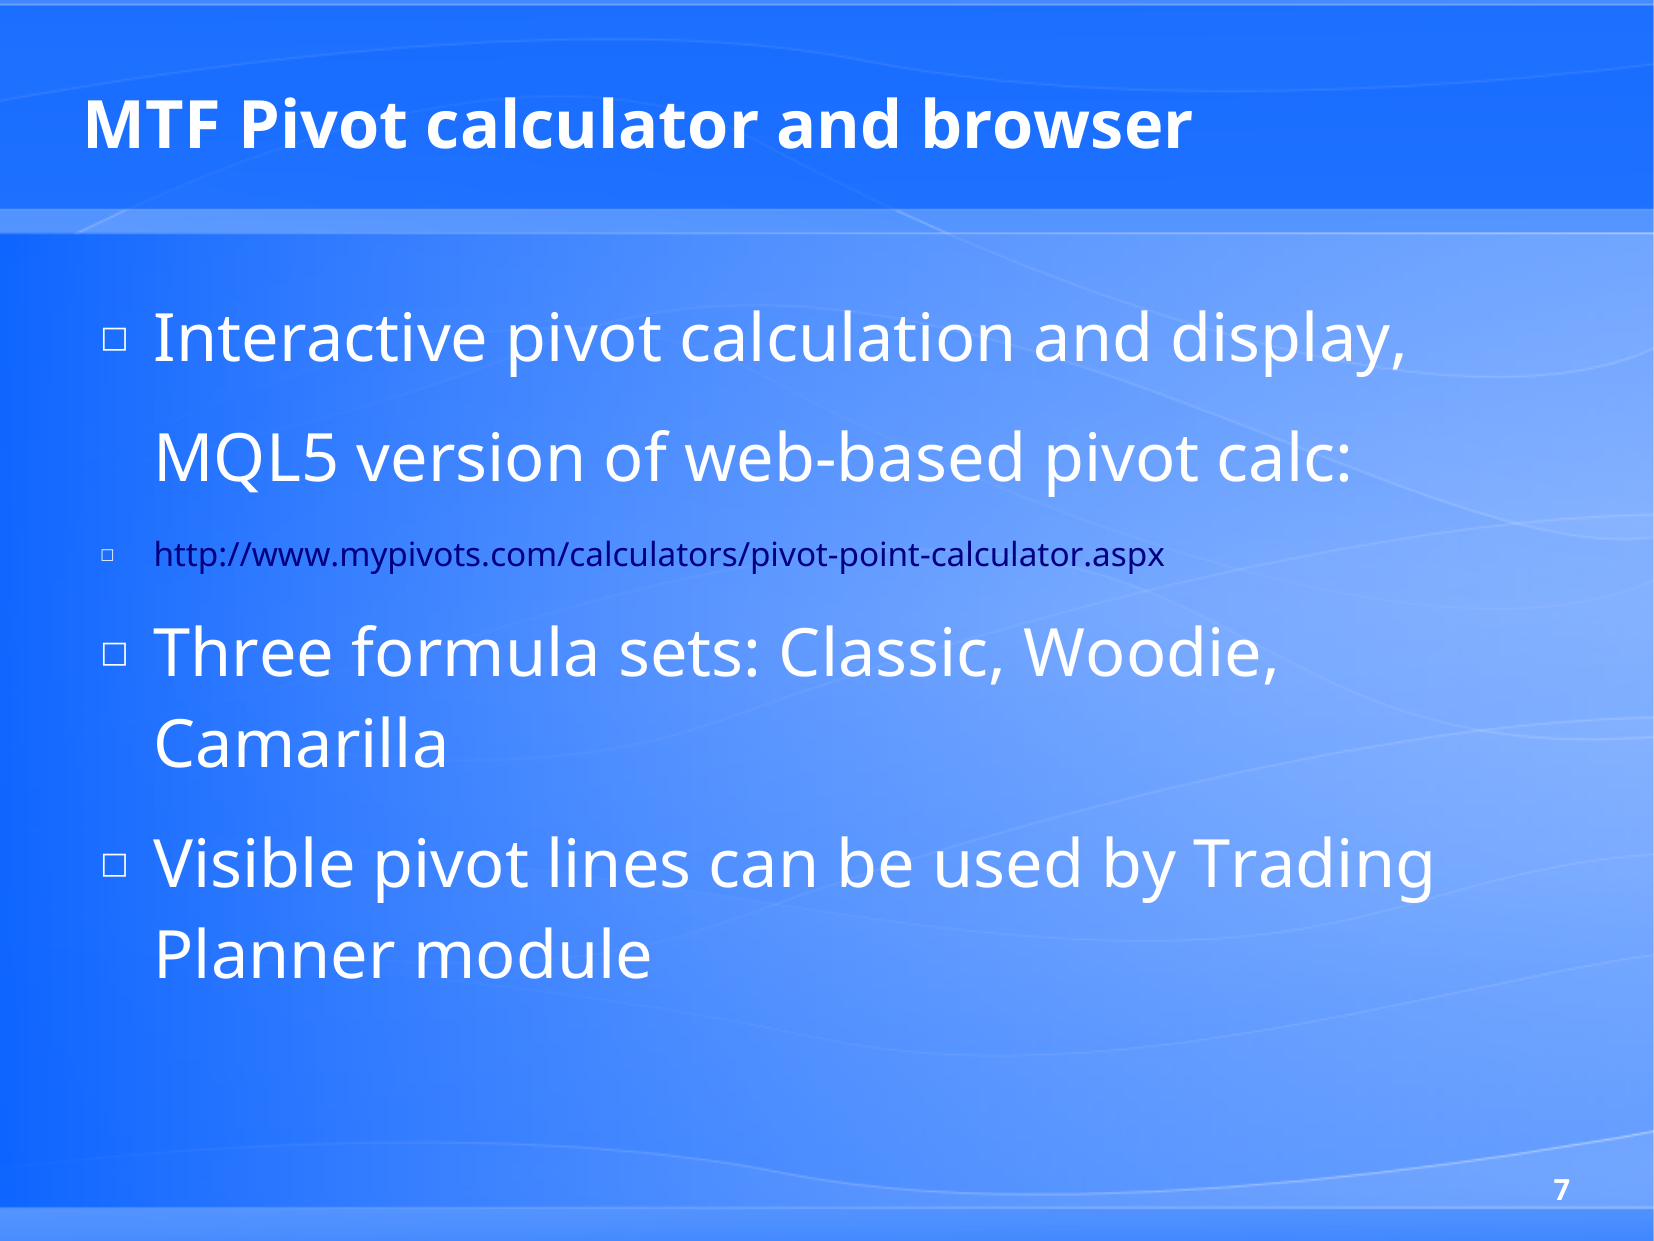

# MTF Pivot calculator and browser
Interactive pivot calculation and display,
MQL5 version of web-based pivot calc:
http://www.mypivots.com/calculators/pivot-point-calculator.aspx
Three formula sets: Classic, Woodie, Camarilla
Visible pivot lines can be used by Trading Planner module
7